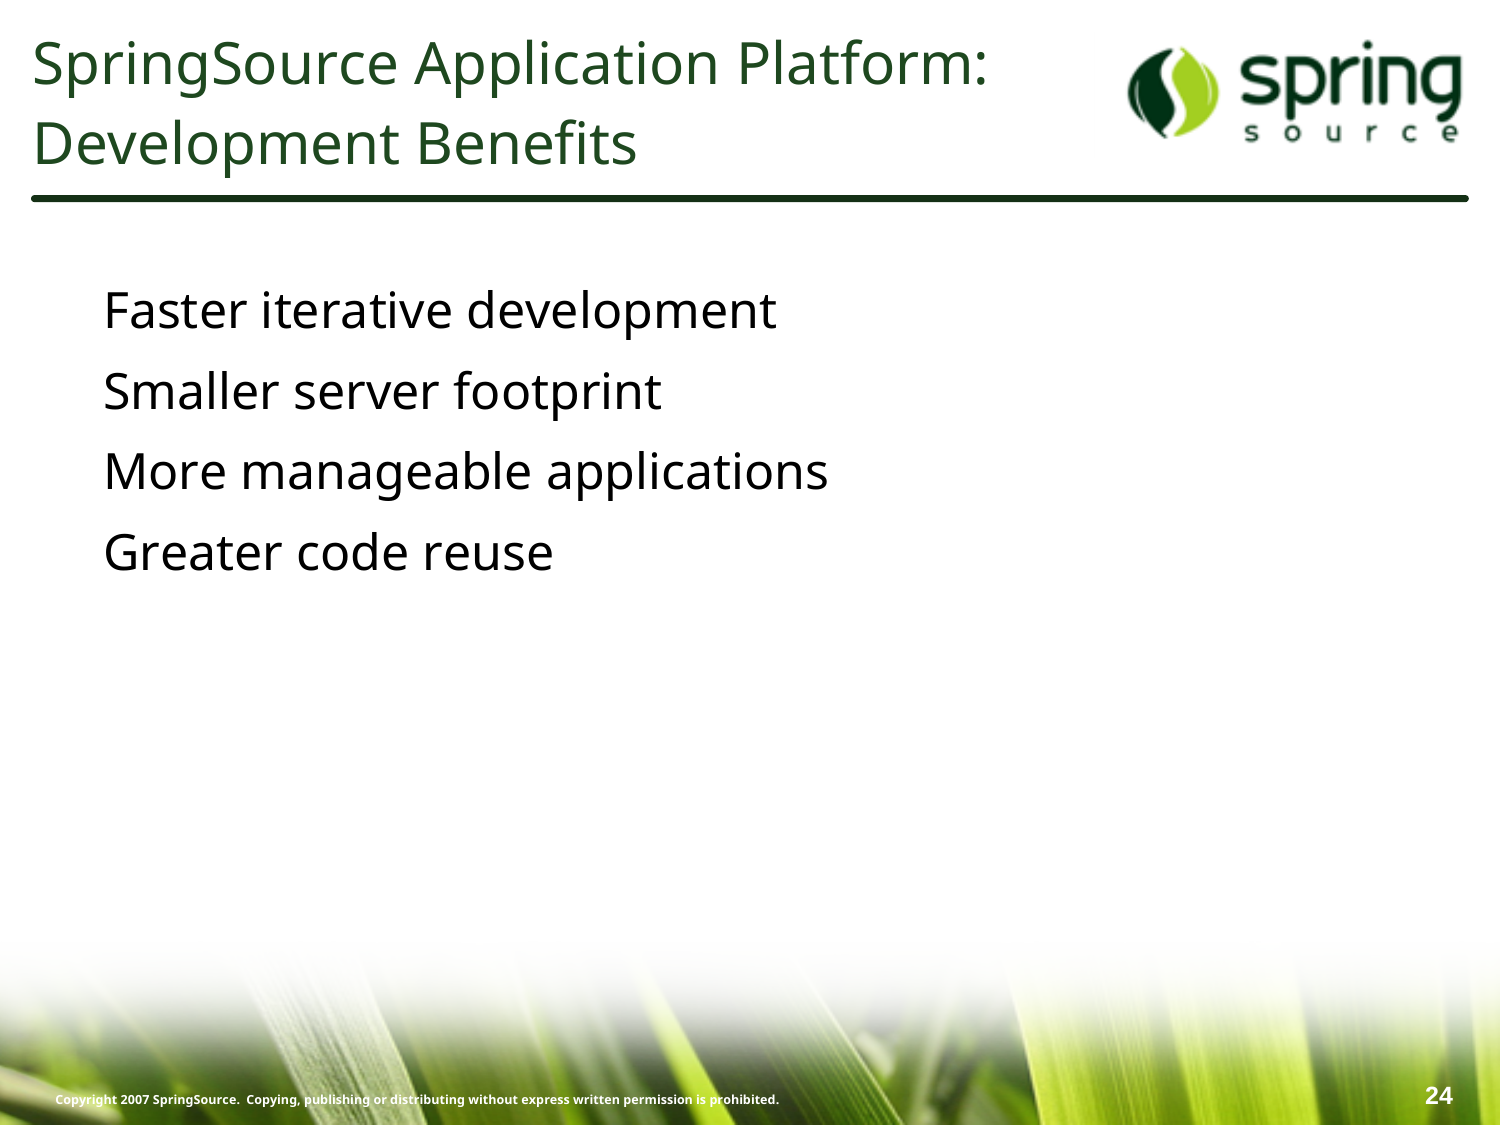

# SpringSource Application Platform: Development Benefits
Faster iterative development
Smaller server footprint
More manageable applications
Greater code reuse